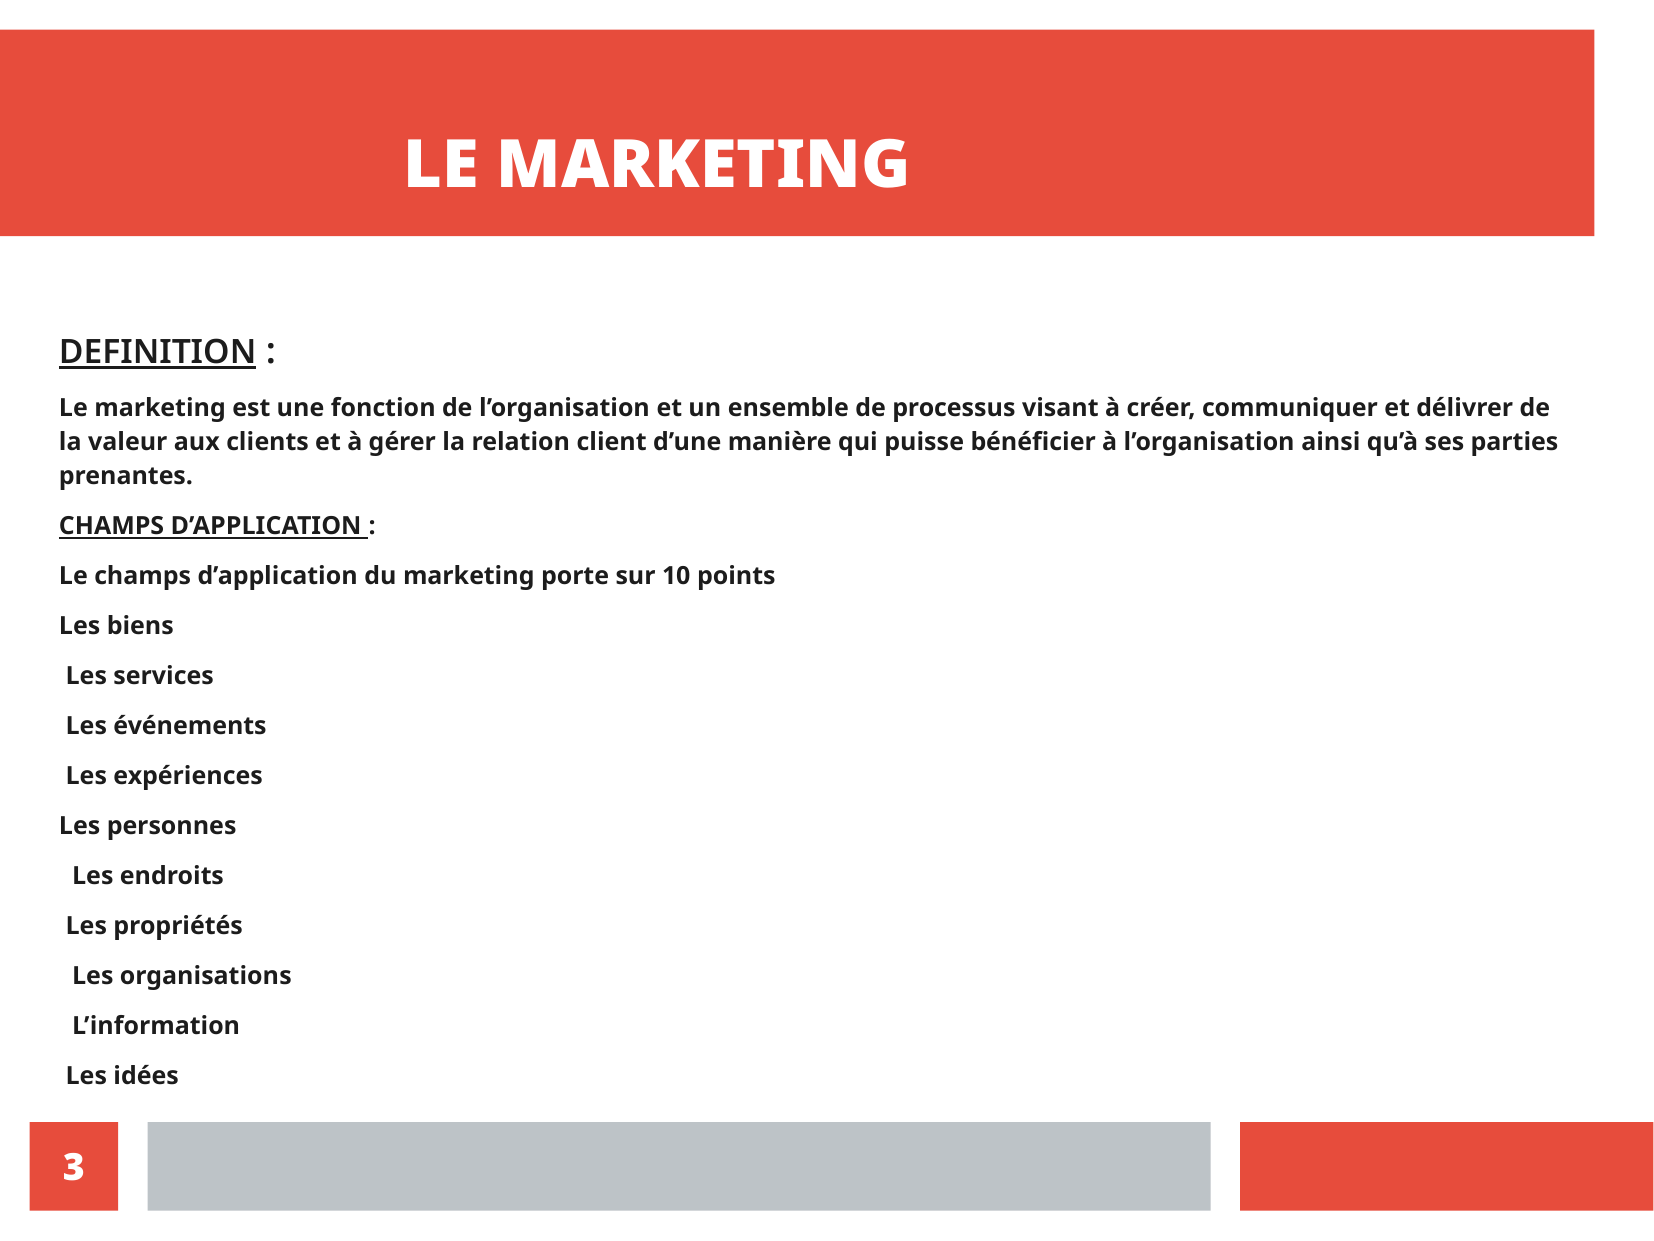

# LE MARKETING
DEFINITION :
Le marketing est une fonction de l’organisation et un ensemble de processus visant à créer, communiquer et délivrer de la valeur aux clients et à gérer la relation client d’une manière qui puisse bénéficier à l’organisation ainsi qu’à ses parties prenantes.
CHAMPS D’APPLICATION :
Le champs d’application du marketing porte sur 10 points
Les biens
 Les services
 Les événements
 Les expériences
Les personnes
 Les endroits
 Les propriétés
 Les organisations
 L’information
 Les idées
3